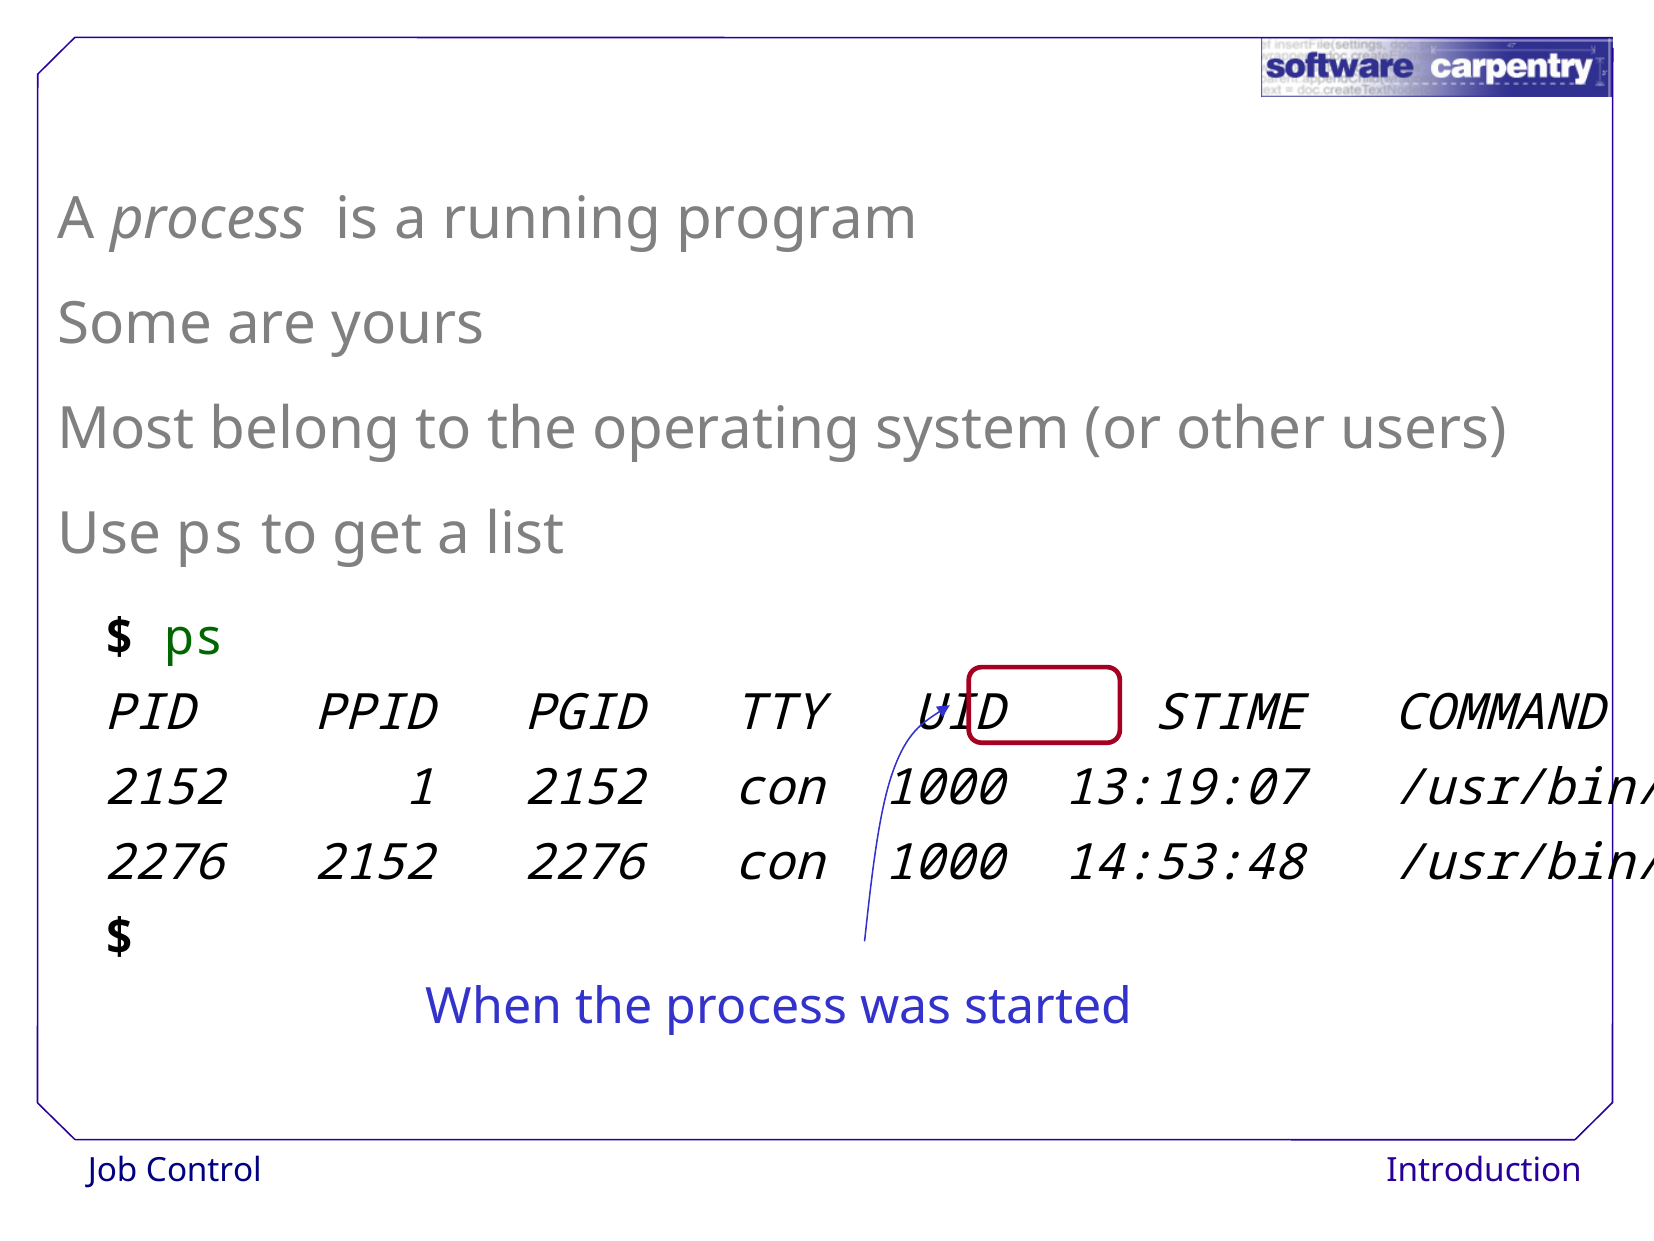

A process is a running program
Some are yours
Most belong to the operating system (or other users)
Use ps to get a list
$ ps
PID PPID PGID TTY UID STIME COMMAND
2152 1 2152 con 1000 13:19:07 /usr/bin/bash
2276 2152 2276 con 1000 14:53:48 /usr/bin/ps
$
When the process was started